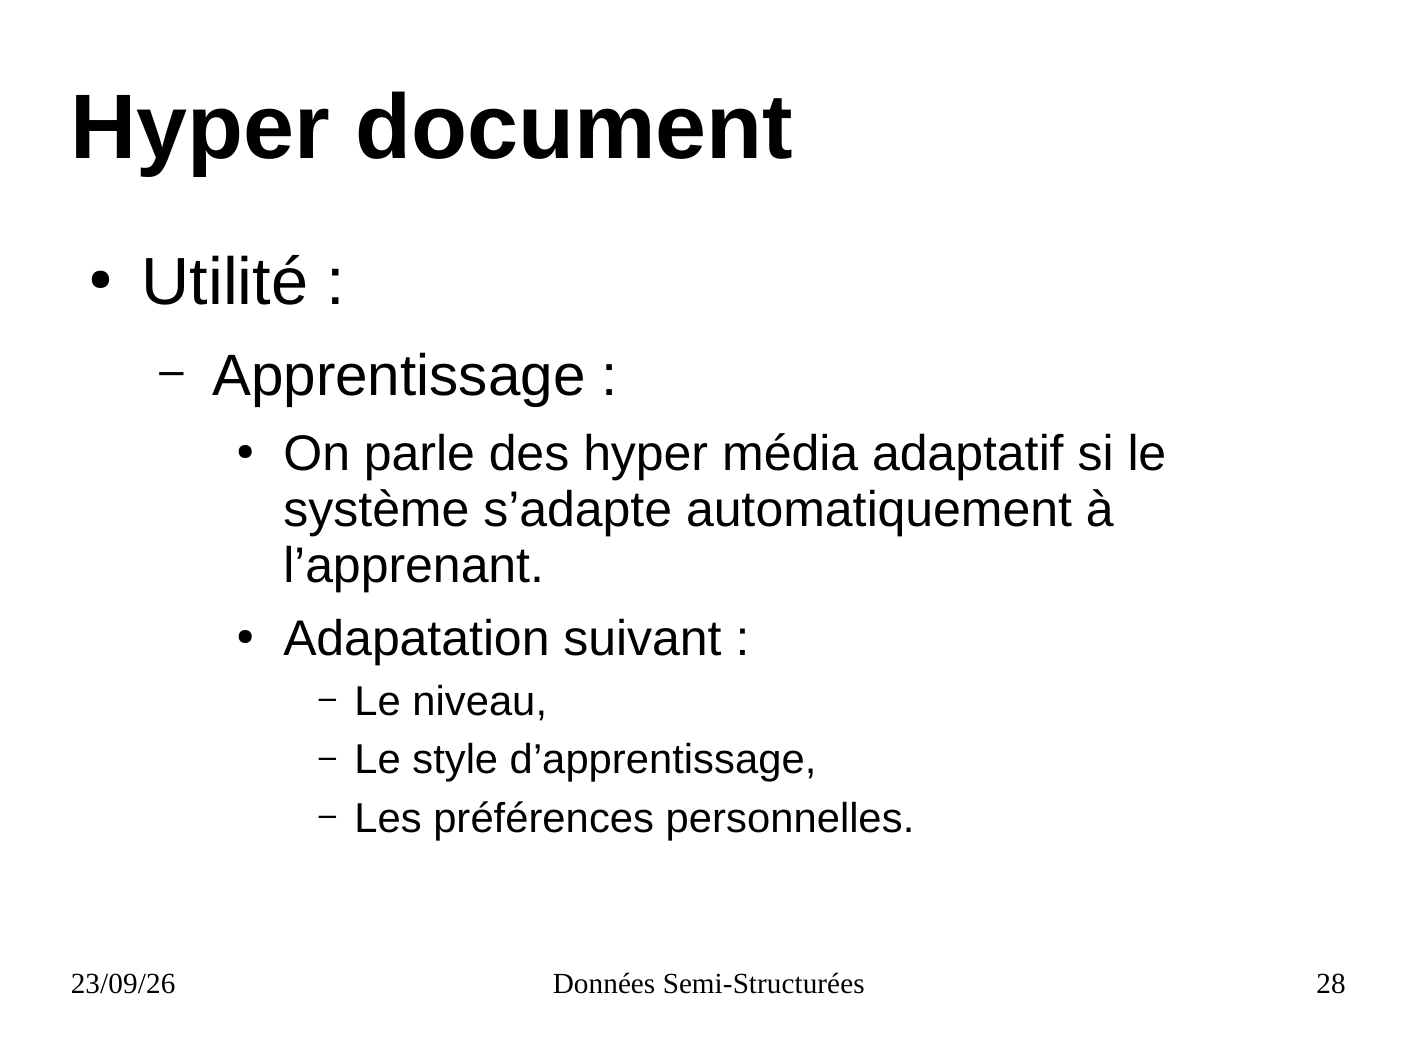

# Hyper document
Utilité :
Apprentissage :
On parle des hyper média adaptatif si le système s’adapte automatiquement à l’apprenant.
Adapatation suivant :
Le niveau,
Le style d’apprentissage,
Les préférences personnelles.
Données Semi-Structurées
28